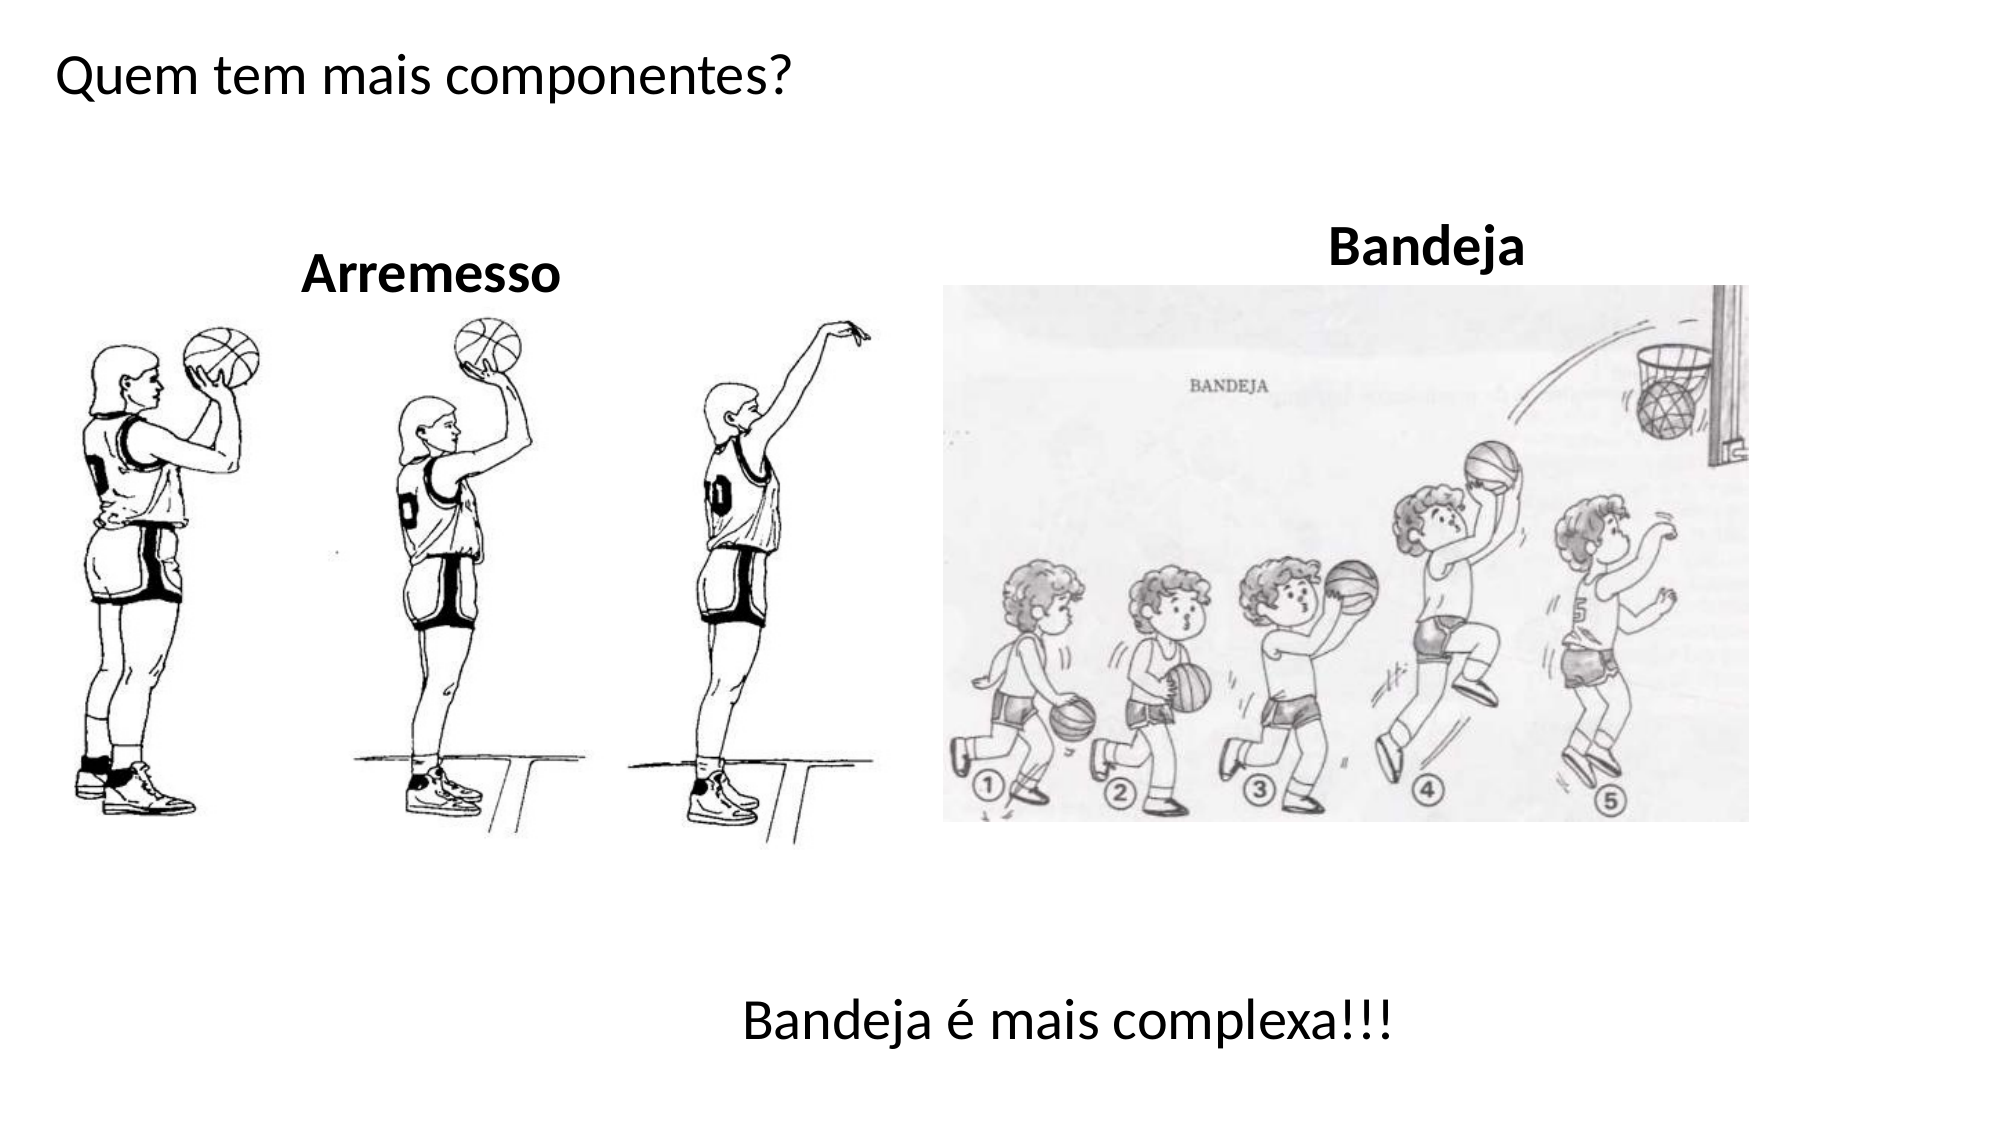

Quem tem mais componentes?
Bandeja
Arremesso
# Bandeja é mais complexa!!!